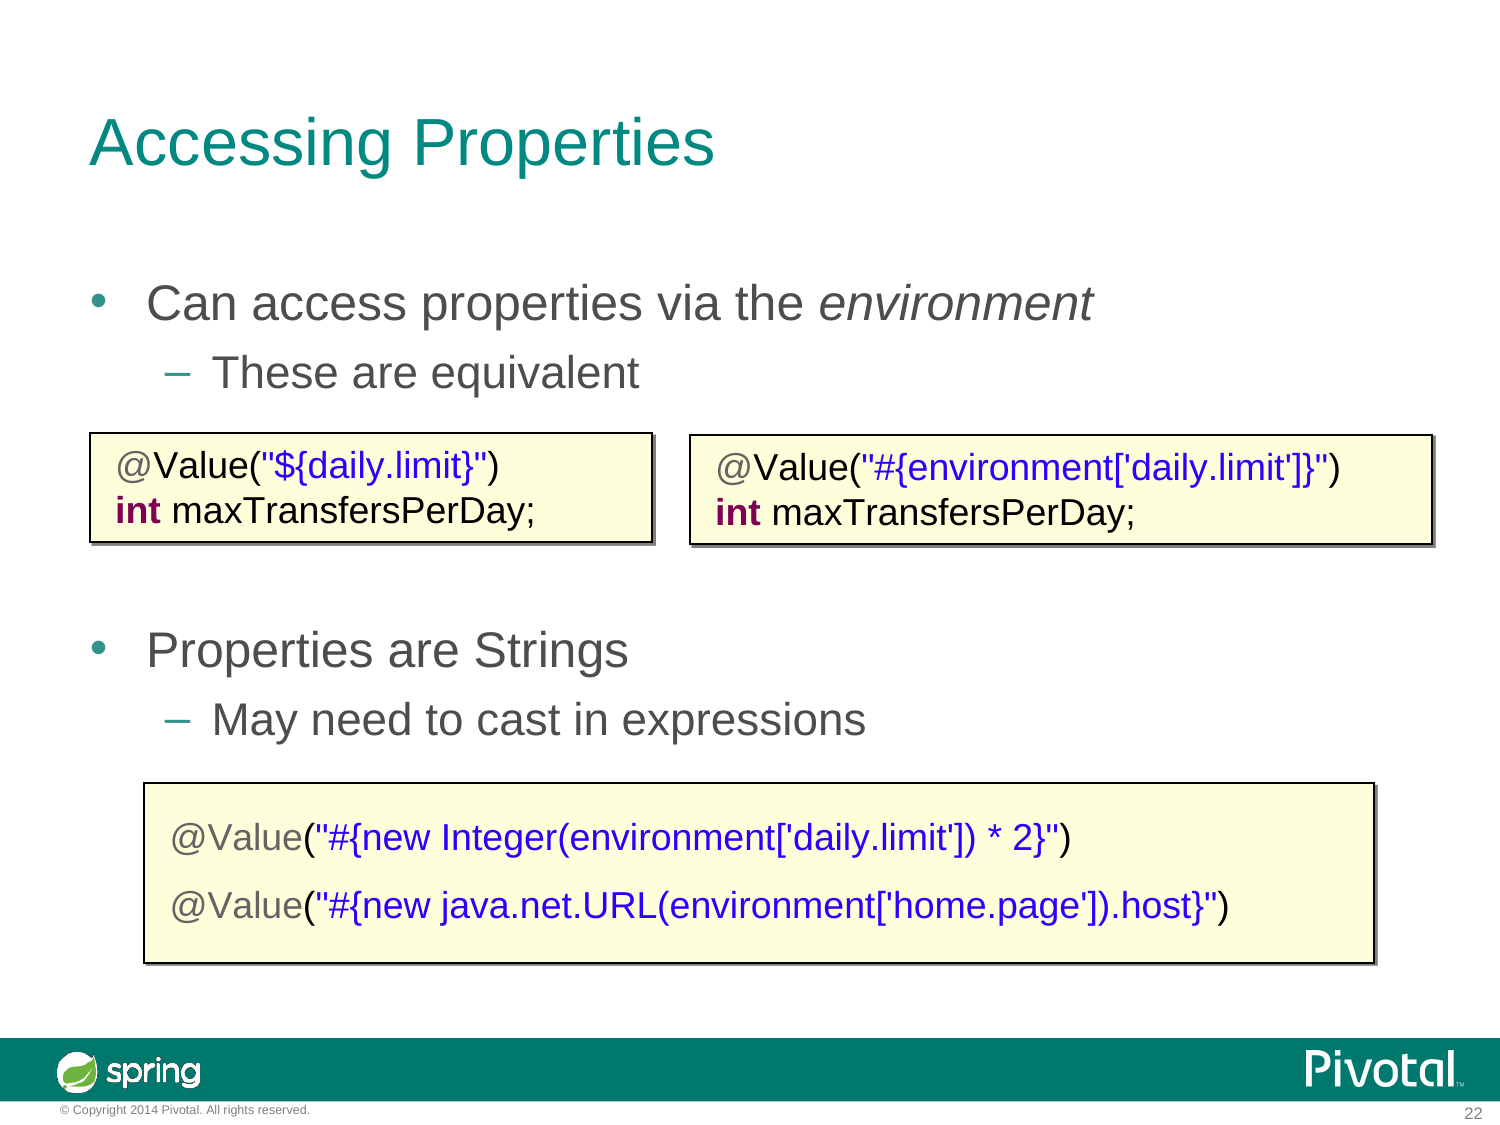

# Accessing Properties
Can access properties via the environment
These are equivalent
Properties are Strings
May need to cast in expressions
 @Value("${daily.limit}")
 int maxTransfersPerDay;
 @Value("#{environment['daily.limit']}")
 int maxTransfersPerDay;
 @Value("#{new Integer(environment['daily.limit']) * 2}")
 @Value("#{new java.net.URL(environment['home.page']).host}")